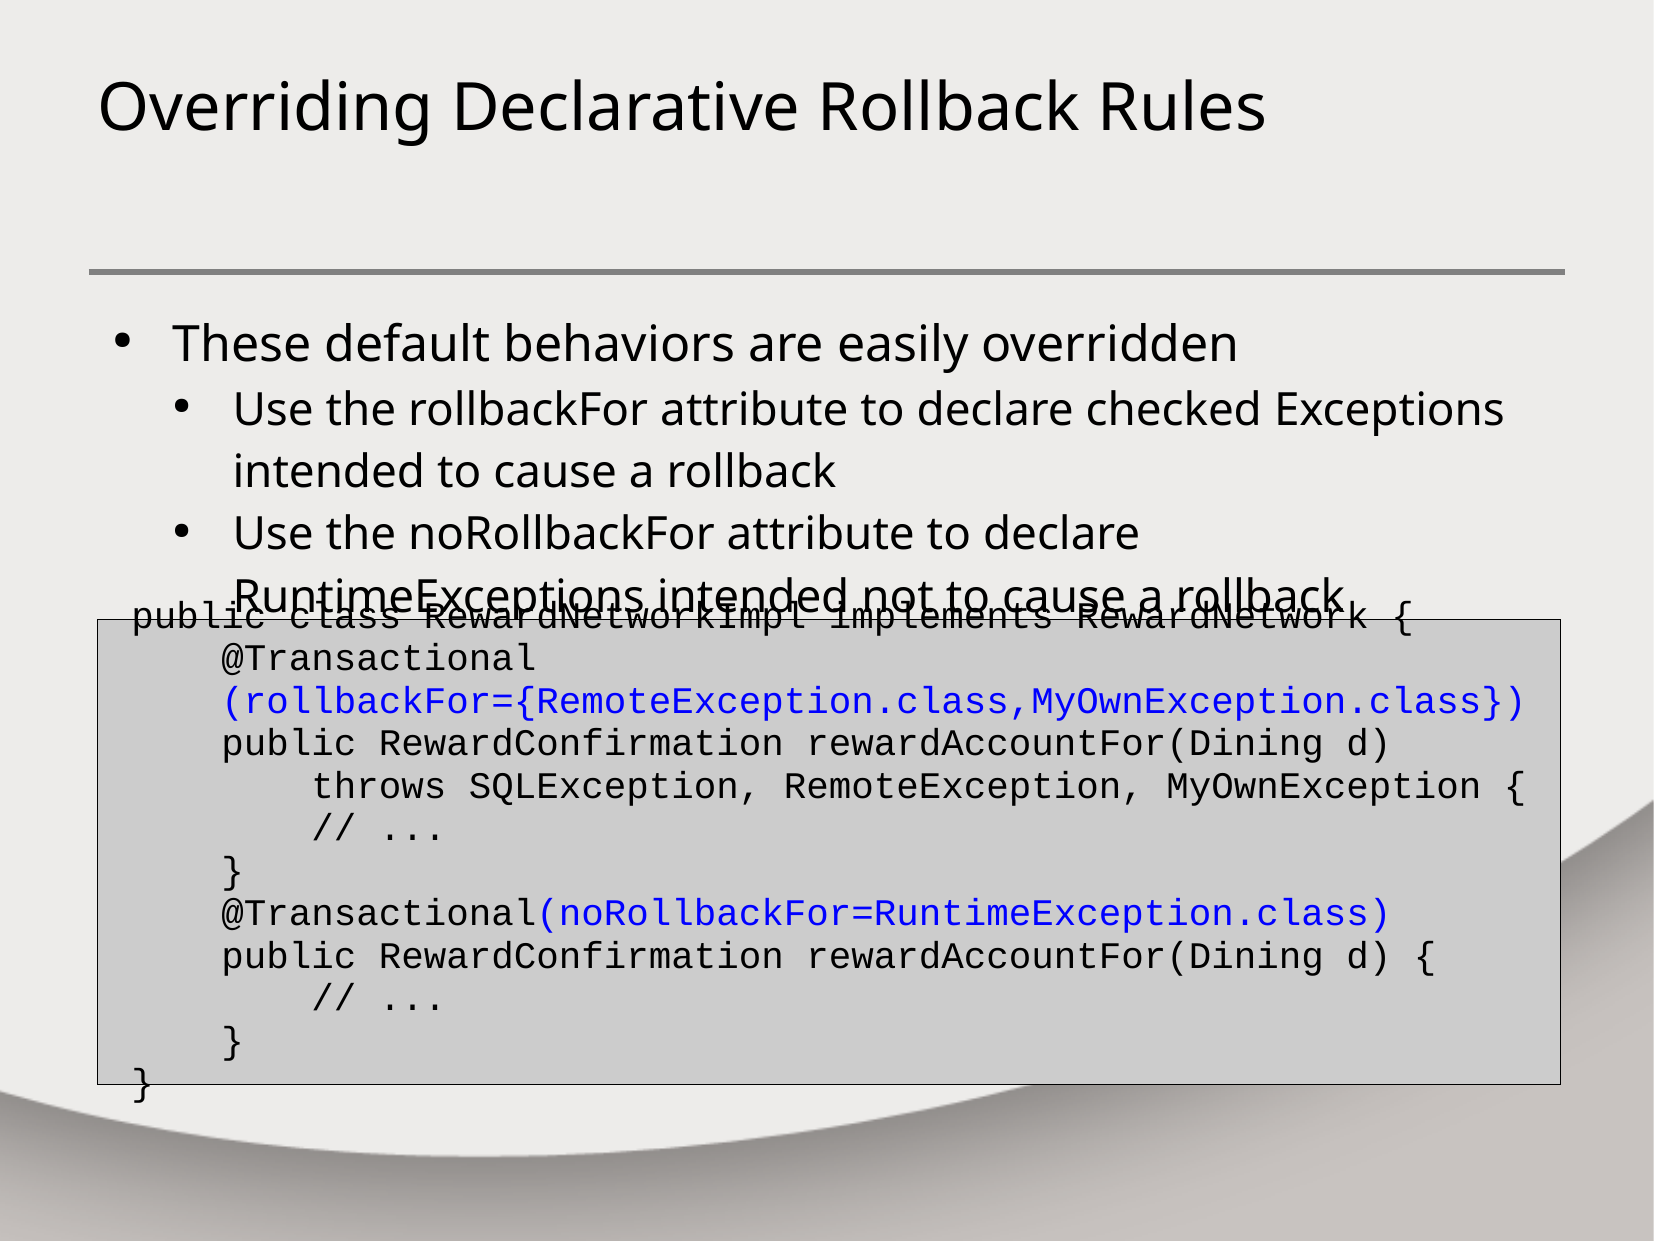

# Overriding Declarative Rollback Rules
These default behaviors are easily overridden
Use the rollbackFor attribute to declare checked Exceptions intended to cause a rollback
Use the noRollbackFor attribute to declare RuntimeExceptions intended not to cause a rollback
public class RewardNetworkImpl implements RewardNetwork {
 @Transactional
 (rollbackFor={RemoteException.class,MyOwnException.class})
 public RewardConfirmation rewardAccountFor(Dining d)
 throws SQLException, RemoteException, MyOwnException {
 // ...
 }
 @Transactional(noRollbackFor=RuntimeException.class)
 public RewardConfirmation rewardAccountFor(Dining d) {
 // ...
 }
}